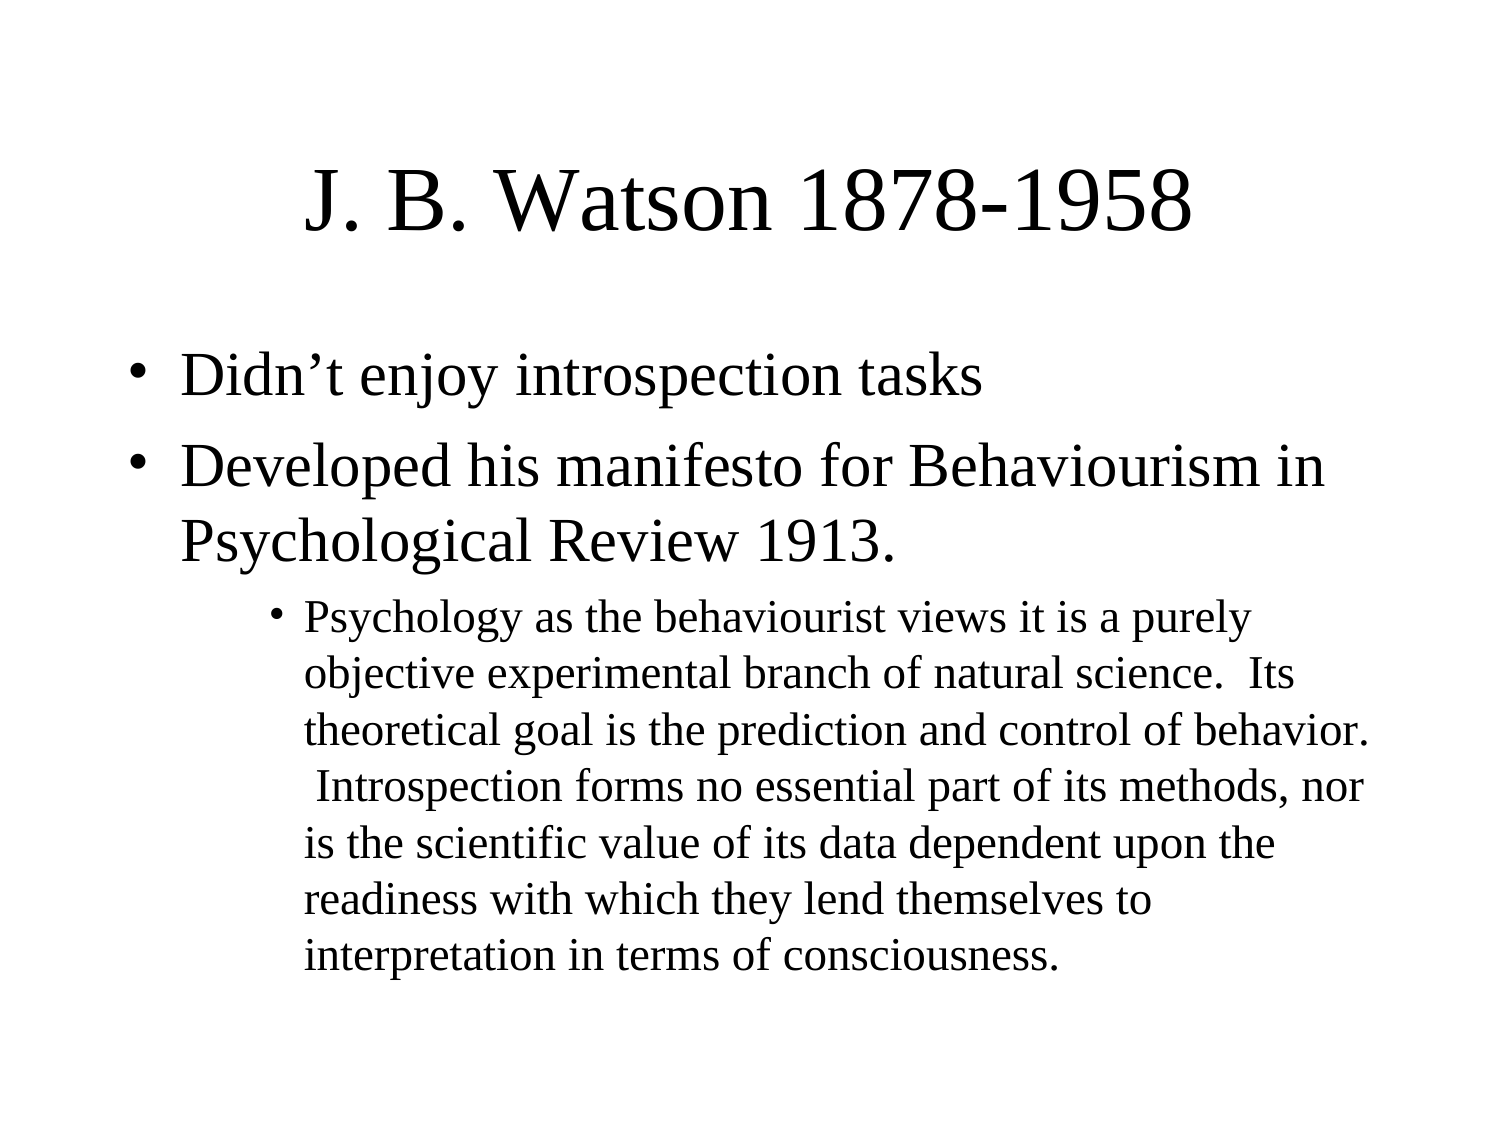

# J. B. Watson 1878-1958
Didn’t enjoy introspection tasks
Developed his manifesto for Behaviourism in Psychological Review 1913.
Psychology as the behaviourist views it is a purely objective experimental branch of natural science. Its theoretical goal is the prediction and control of behavior. Introspection forms no essential part of its methods, nor is the scientific value of its data dependent upon the readiness with which they lend themselves to interpretation in terms of consciousness.